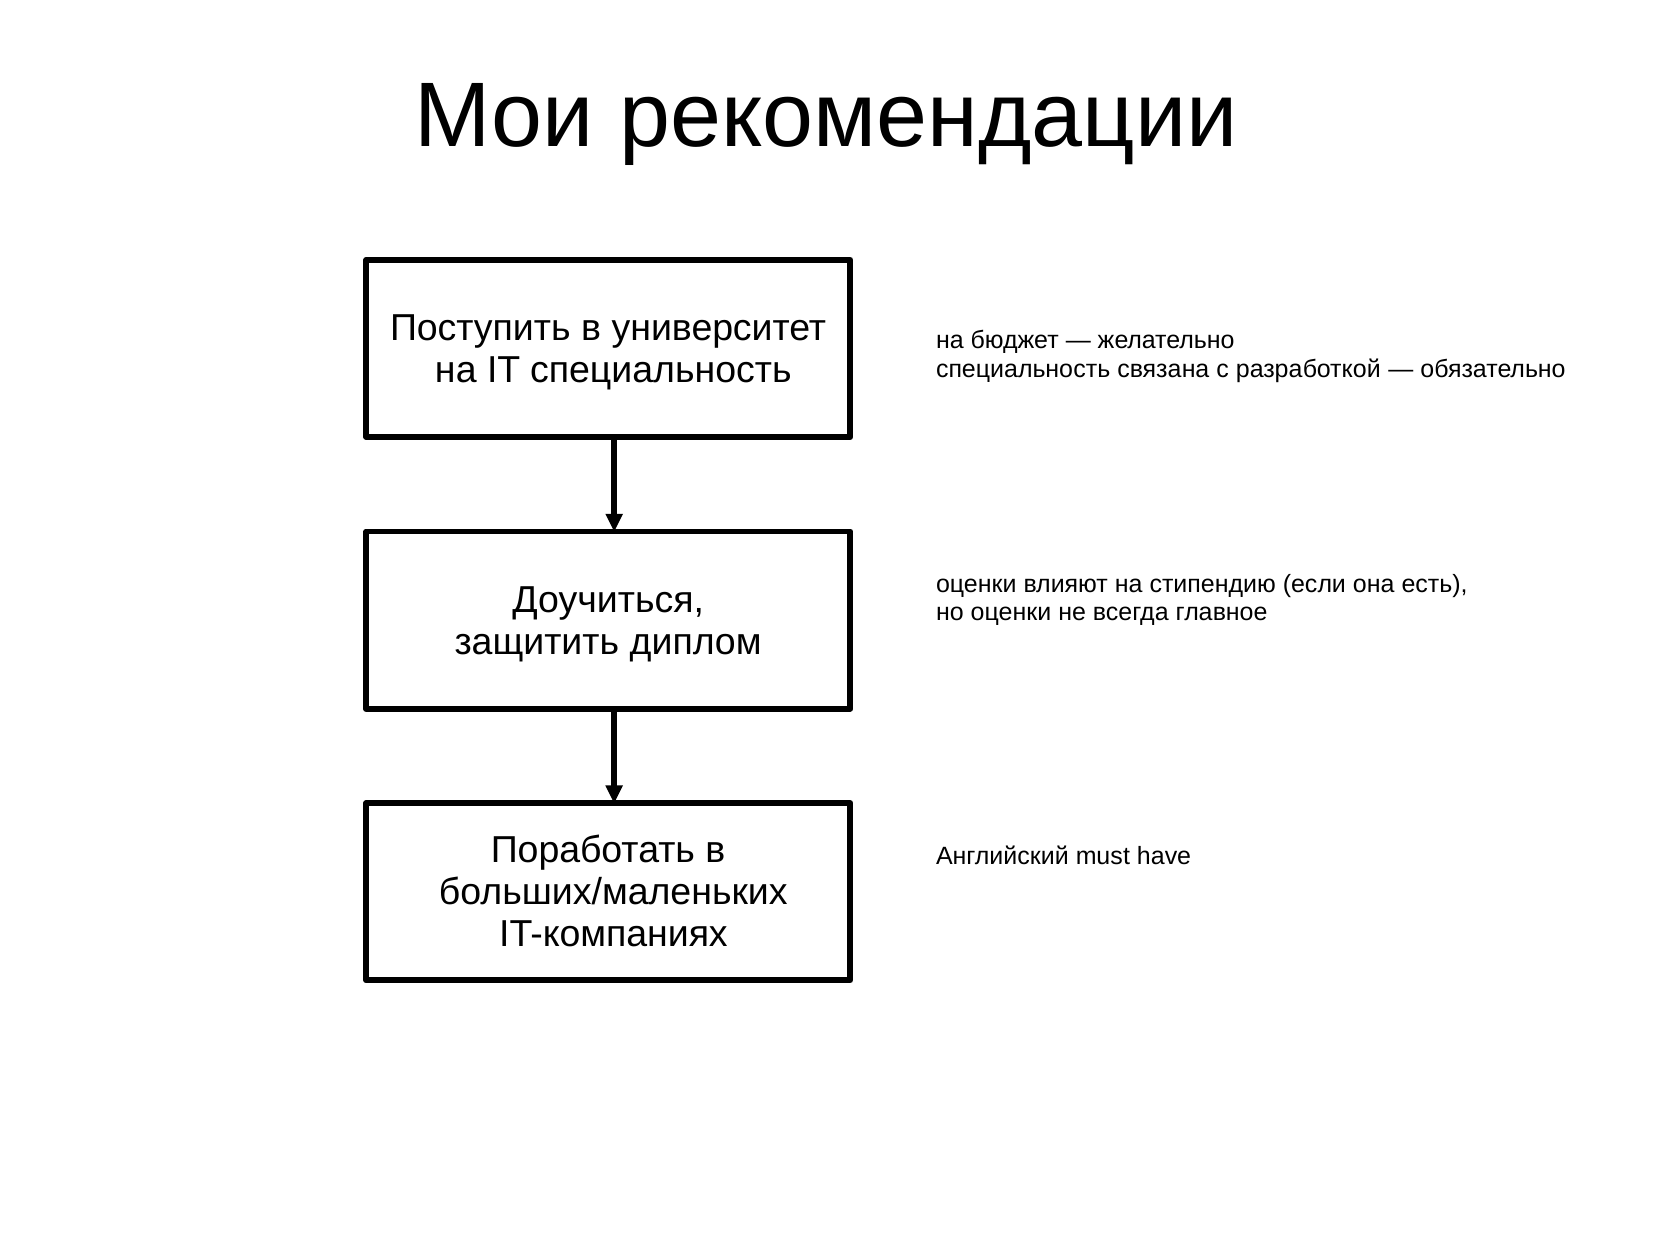

# Мои рекомендации
Поступить в университет
 на IT специальность
на бюджет — желательно
специальность связана с разработкой — обязательно
Доучиться,
защитить диплом
оценки влияют на стипендию (если она есть),
но оценки не всегда главное
Поработать в
 больших/маленьких
 IT-компаниях
Английский must have